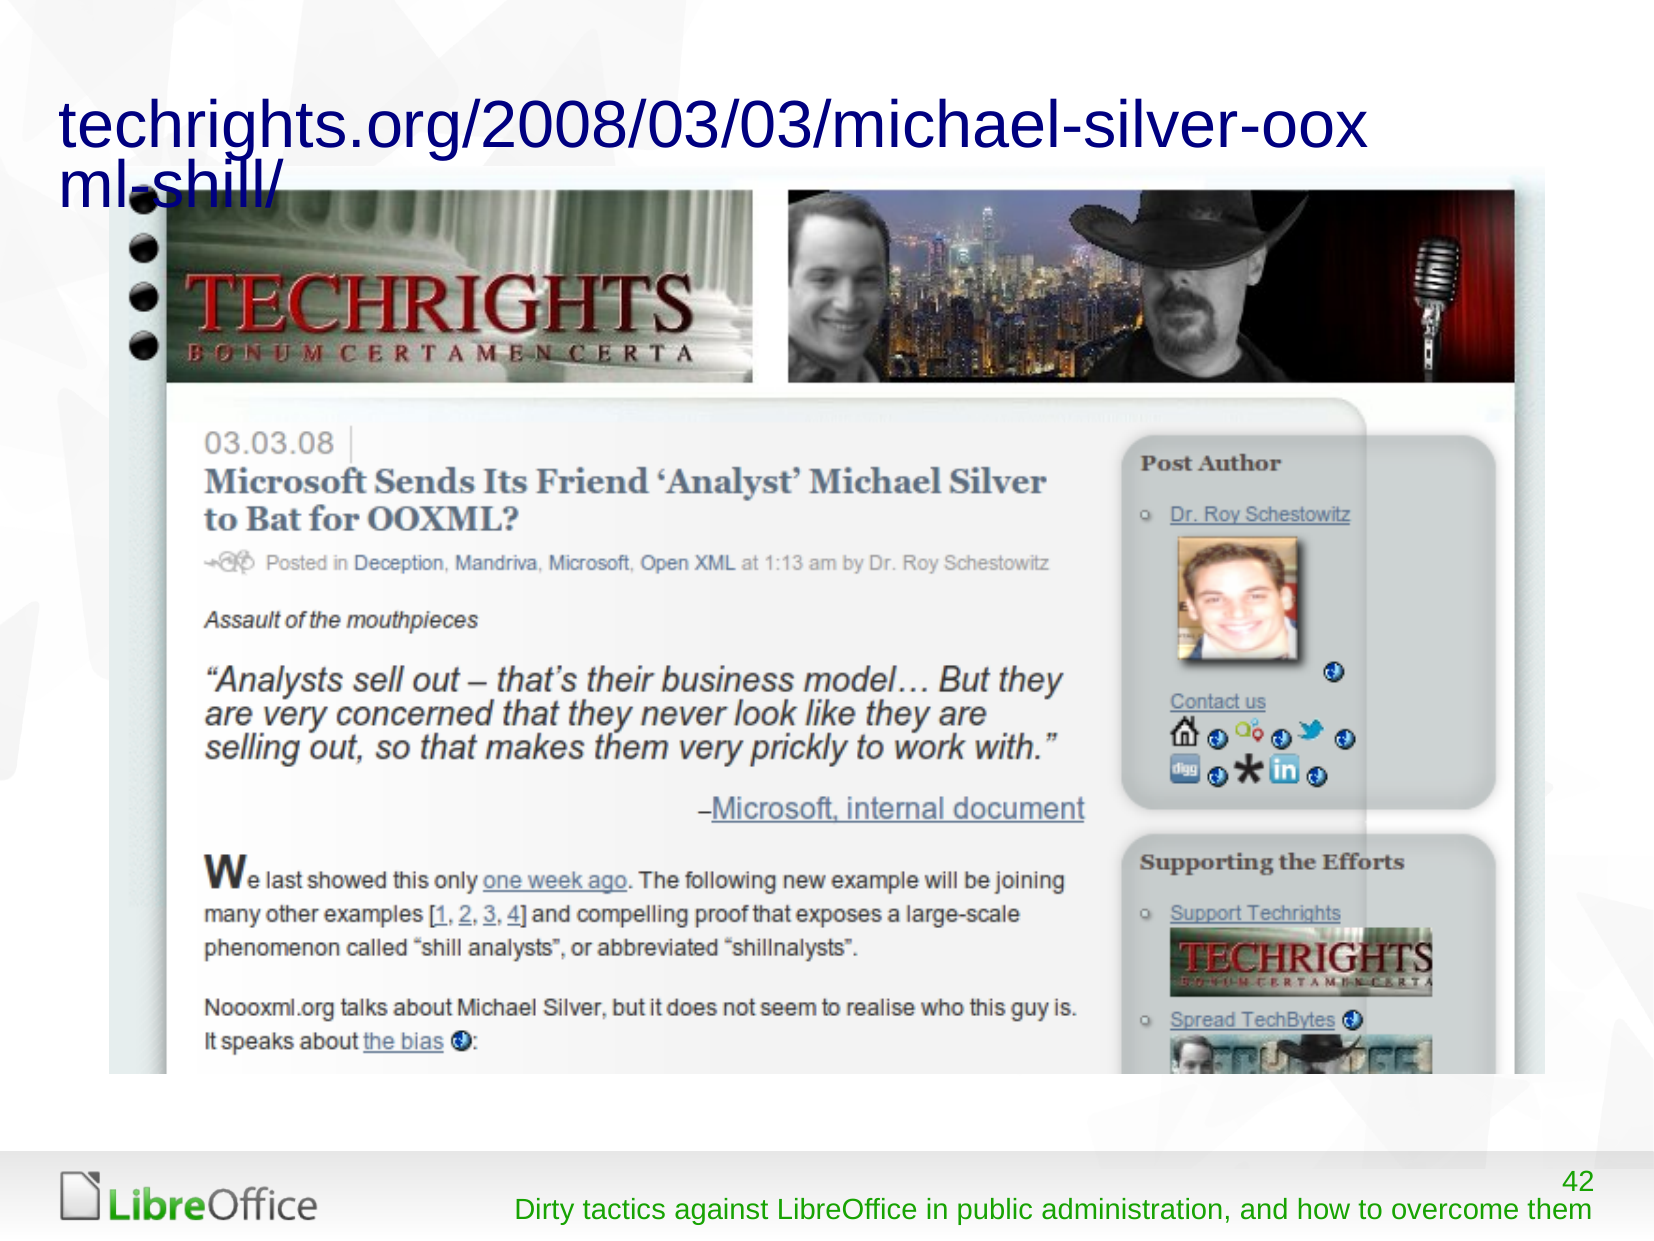

# techrights.org/2008/03/03/michael-silver-ooxml-shill/
42
Dirty tactics against LibreOffice in public administration, and how to overcome them